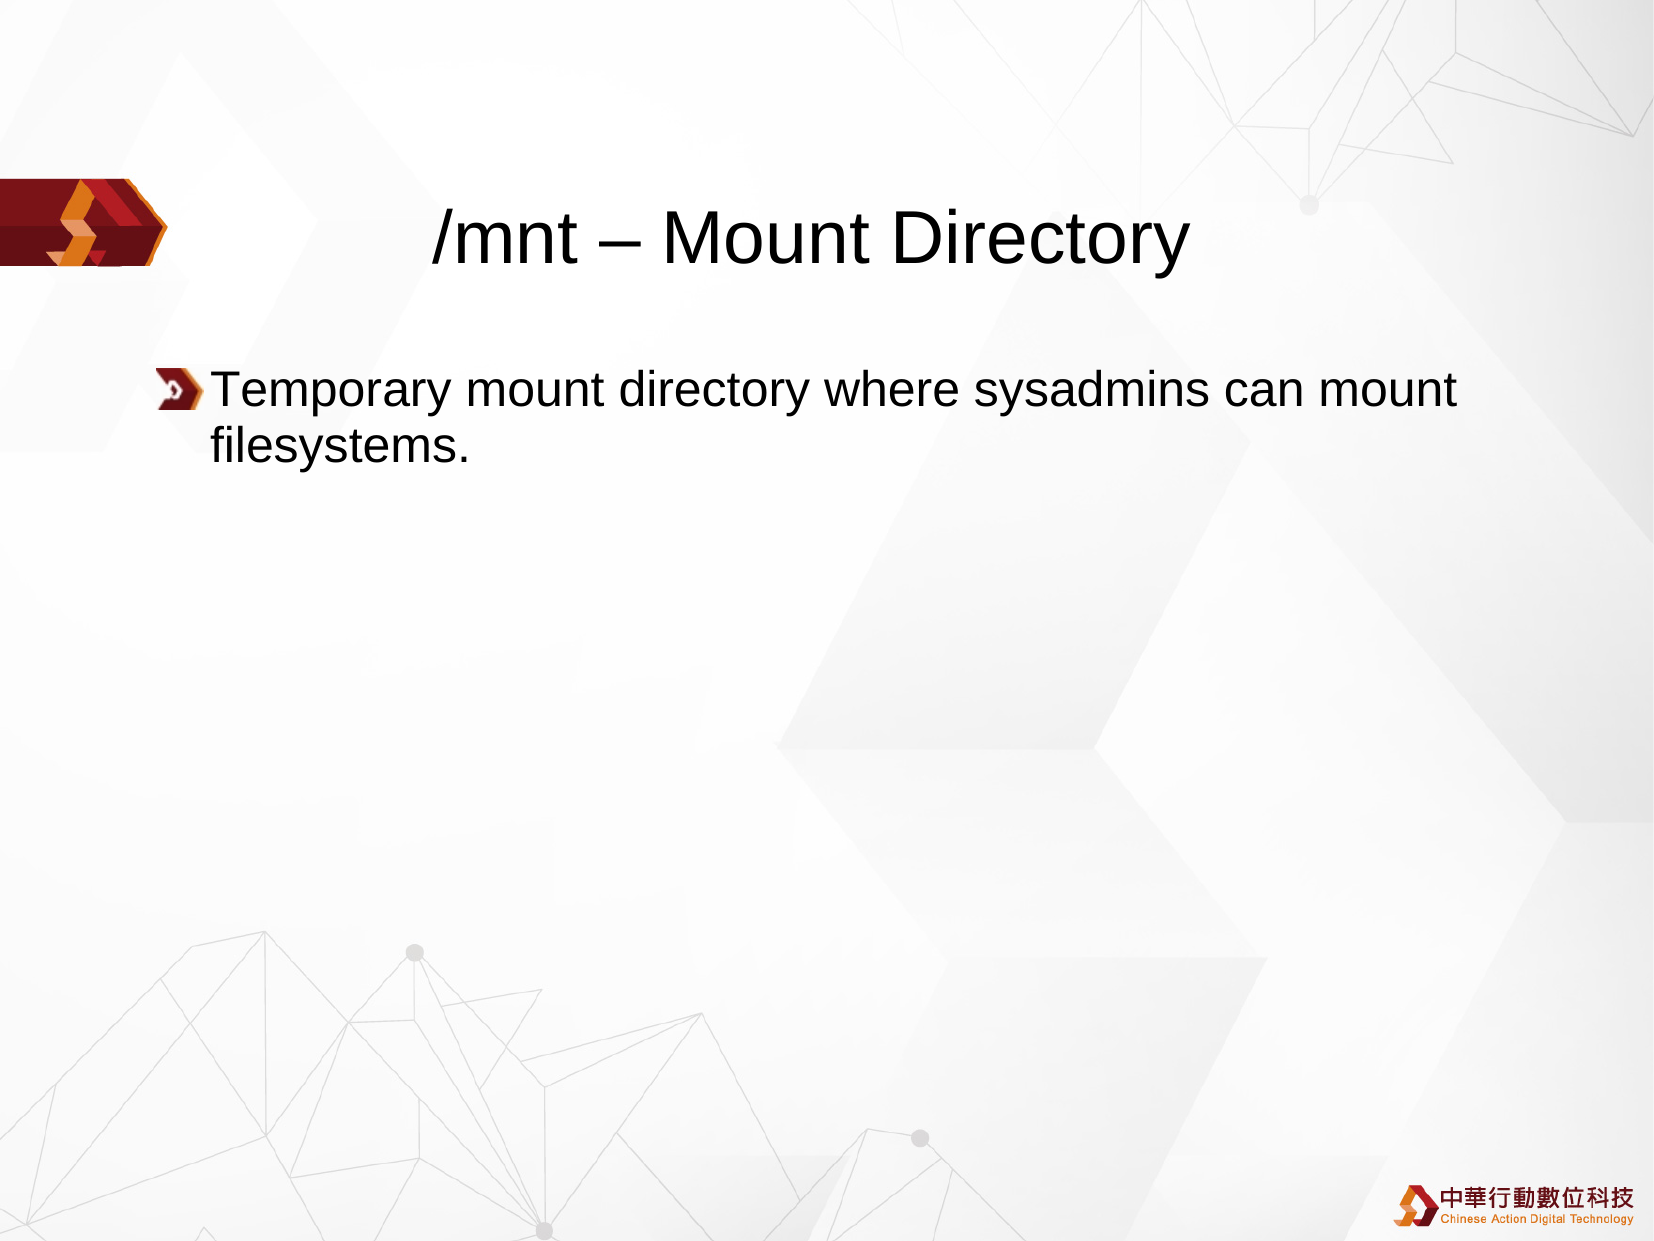

# /mnt – Mount Directory
Temporary mount directory where sysadmins can mount filesystems.